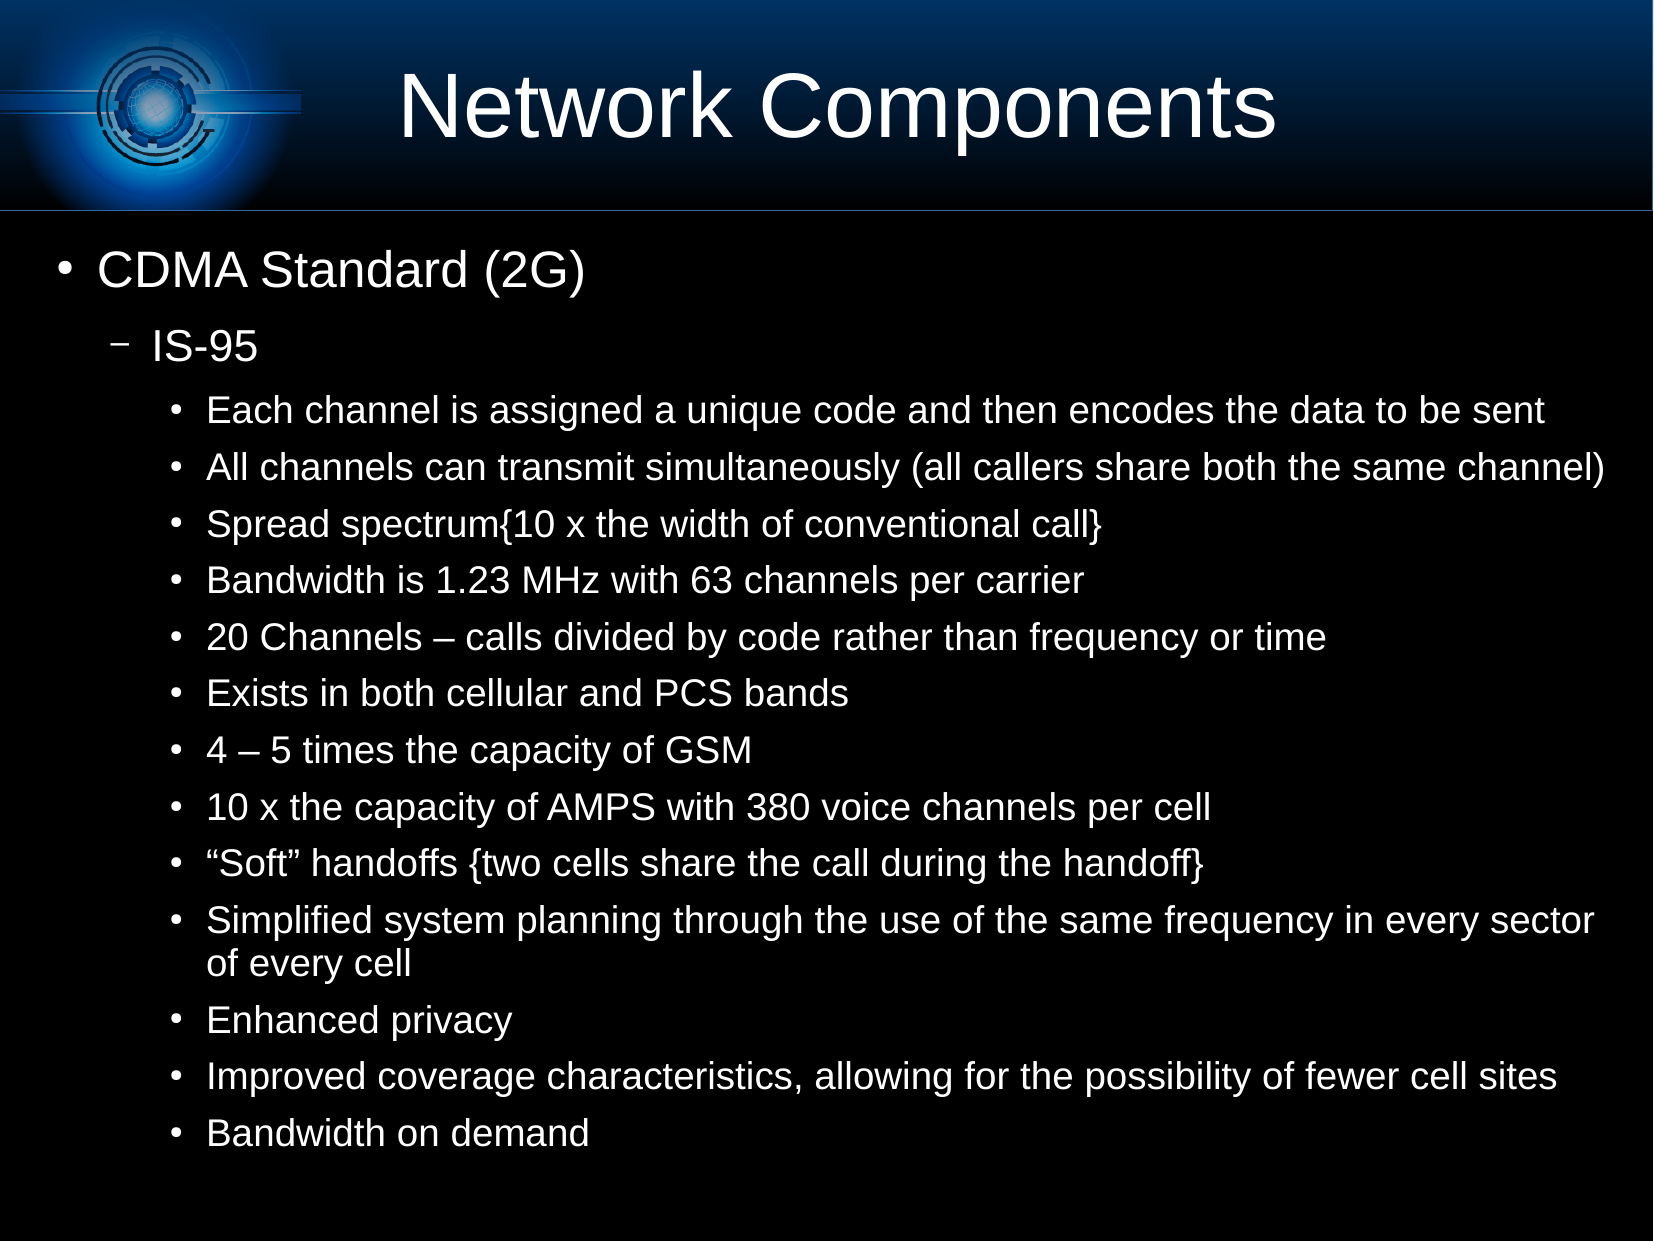

# Network Components
CDMA Standard (2G)
IS-95
Each channel is assigned a unique code and then encodes the data to be sent
All channels can transmit simultaneously (all callers share both the same channel)
Spread spectrum{10 x the width of conventional call}
Bandwidth is 1.23 MHz with 63 channels per carrier
20 Channels – calls divided by code rather than frequency or time
Exists in both cellular and PCS bands
4 – 5 times the capacity of GSM
10 x the capacity of AMPS with 380 voice channels per cell
“Soft” handoffs {two cells share the call during the handoff}
Simplified system planning through the use of the same frequency in every sector of every cell
Enhanced privacy
Improved coverage characteristics, allowing for the possibility of fewer cell sites
Bandwidth on demand